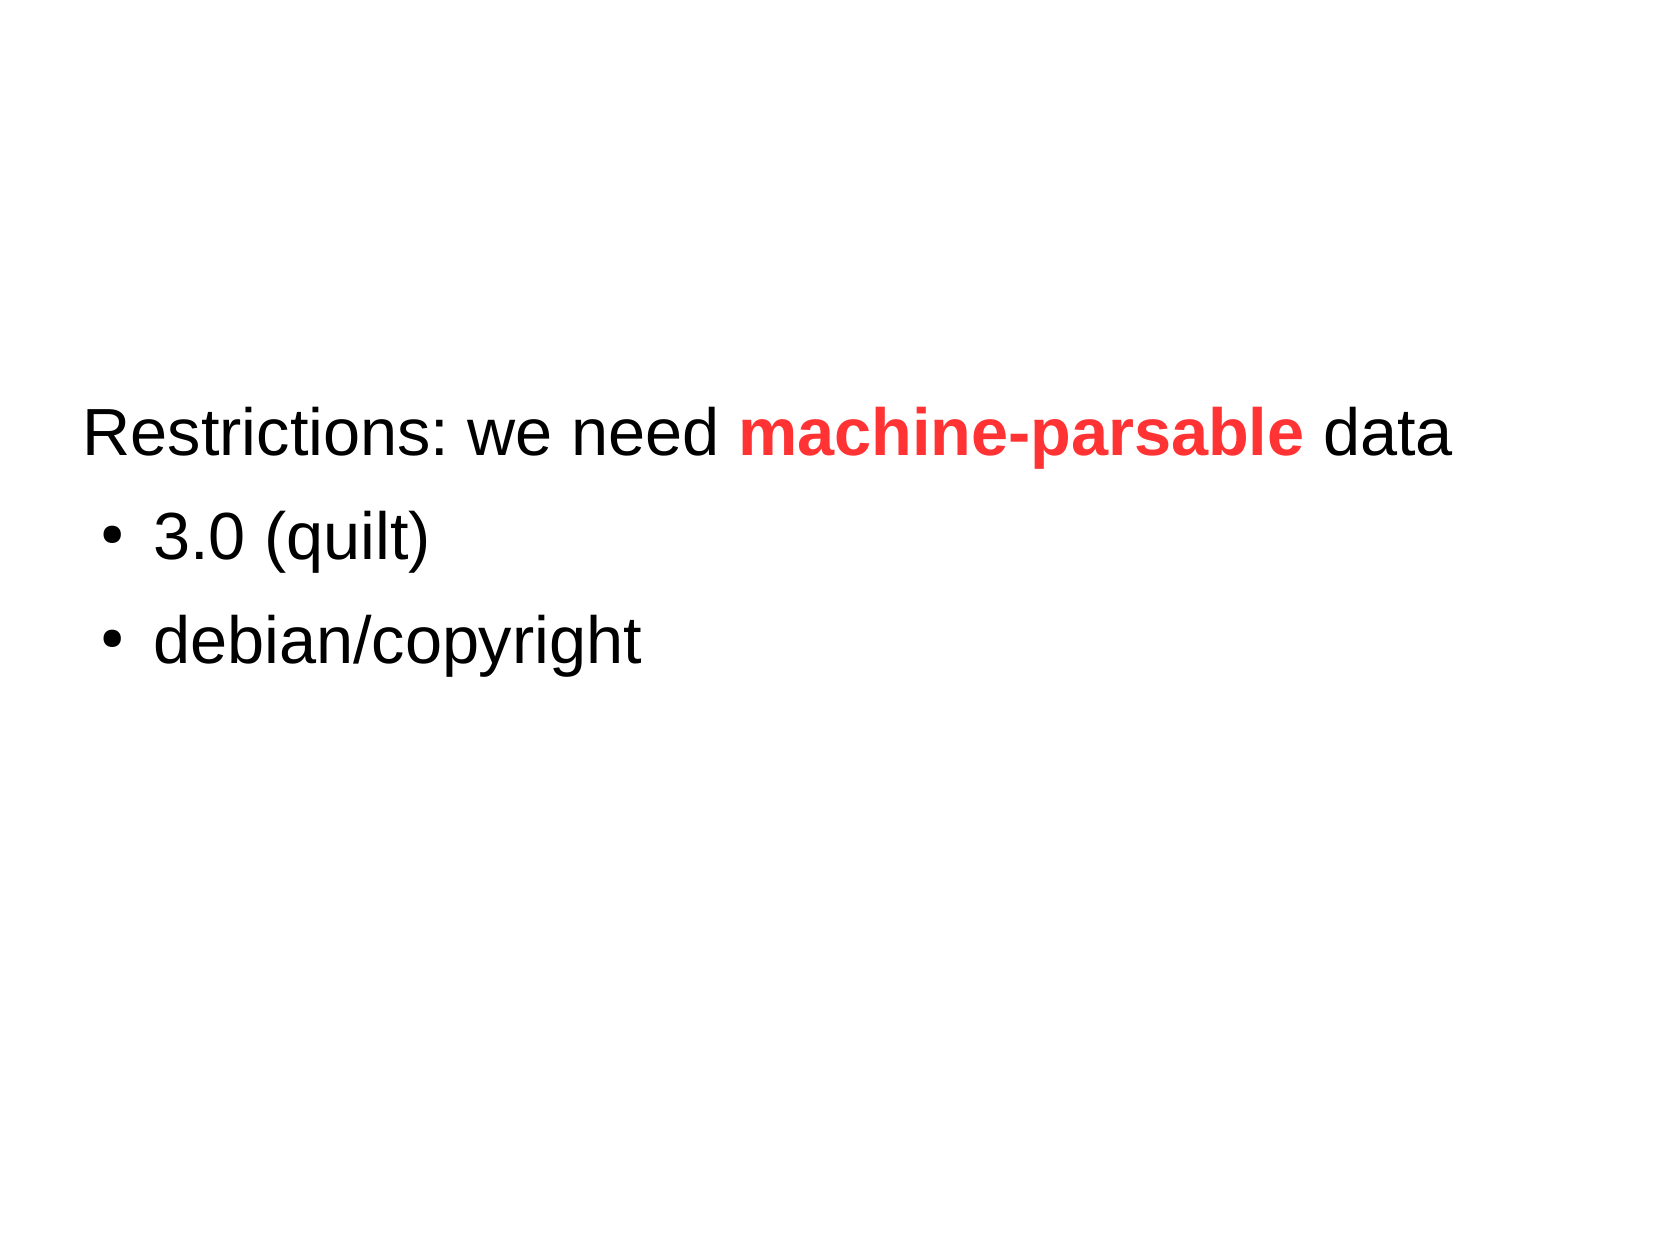

#
Restrictions: we need machine-parsable data
3.0 (quilt)
debian/copyright